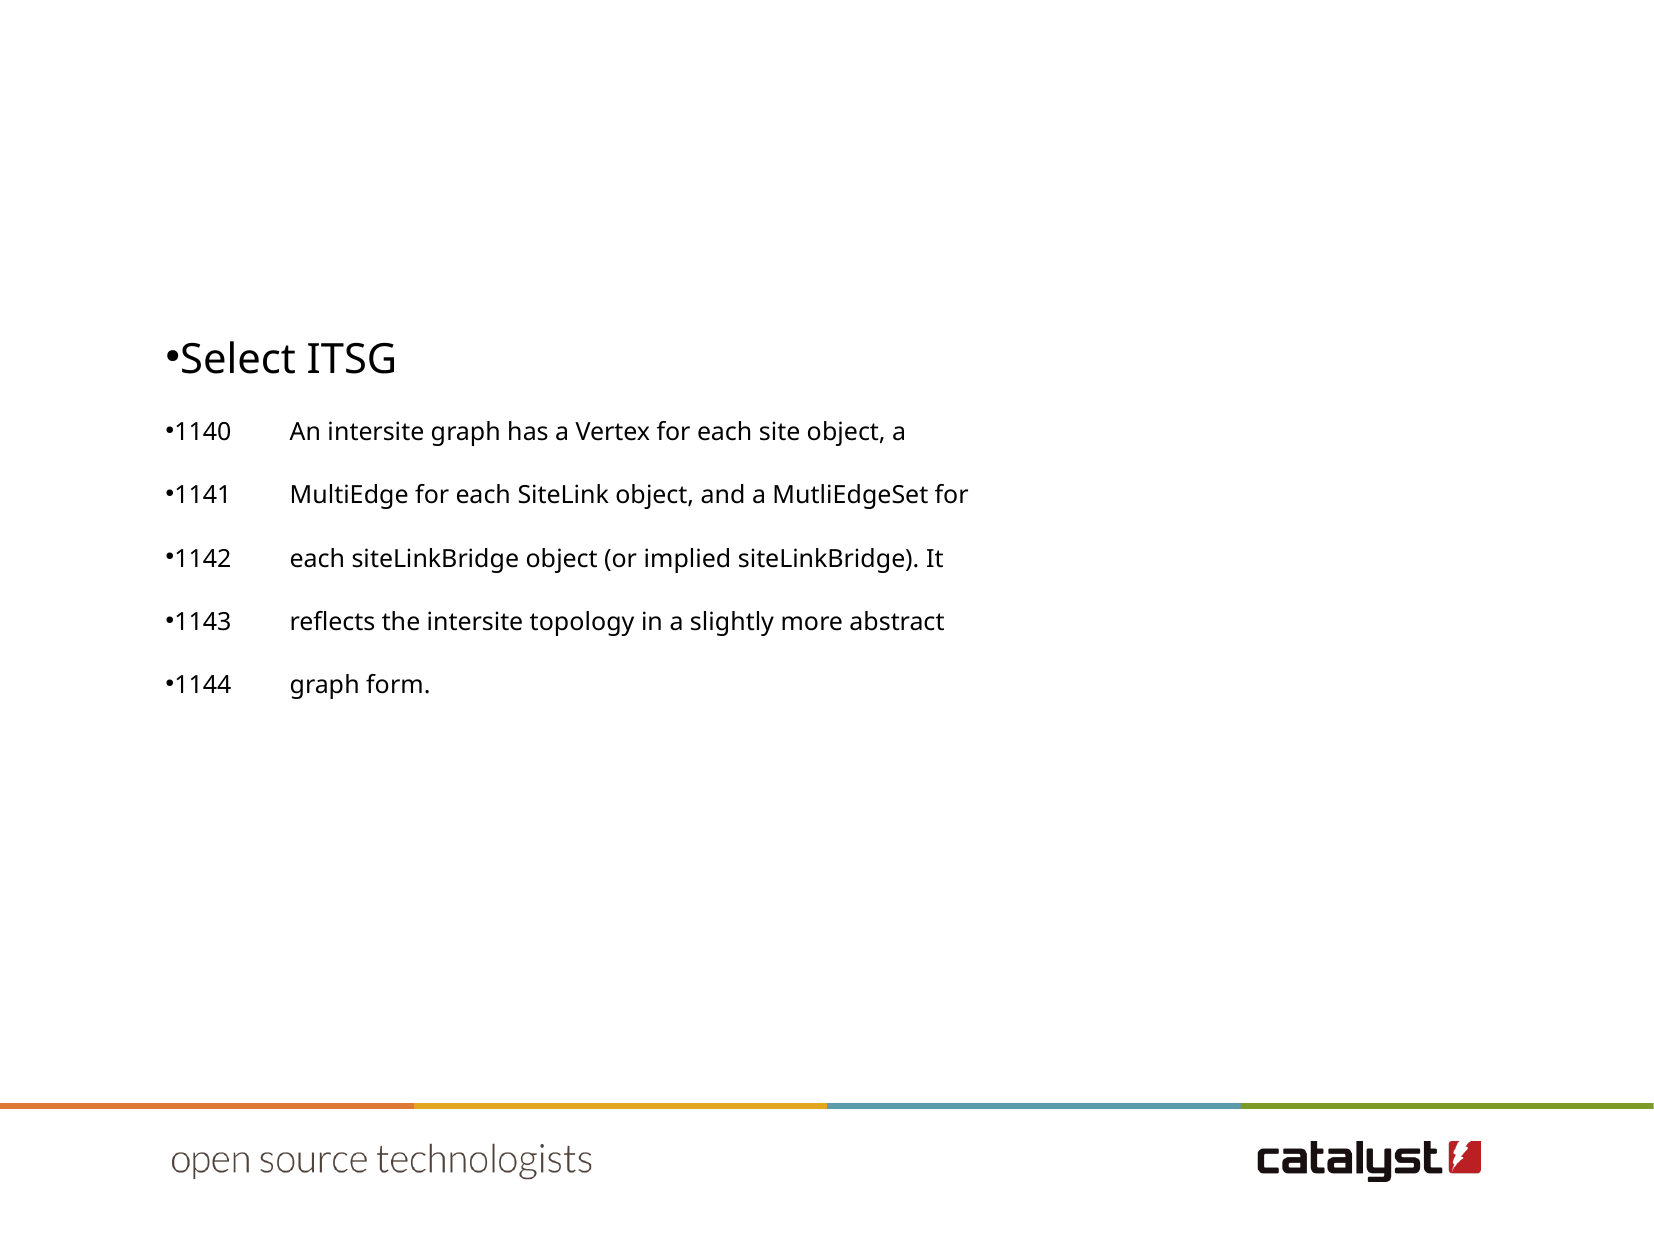

#
Select ITSG
1140 An intersite graph has a Vertex for each site object, a
1141 MultiEdge for each SiteLink object, and a MutliEdgeSet for
1142 each siteLinkBridge object (or implied siteLinkBridge). It
1143 reflects the intersite topology in a slightly more abstract
1144 graph form.